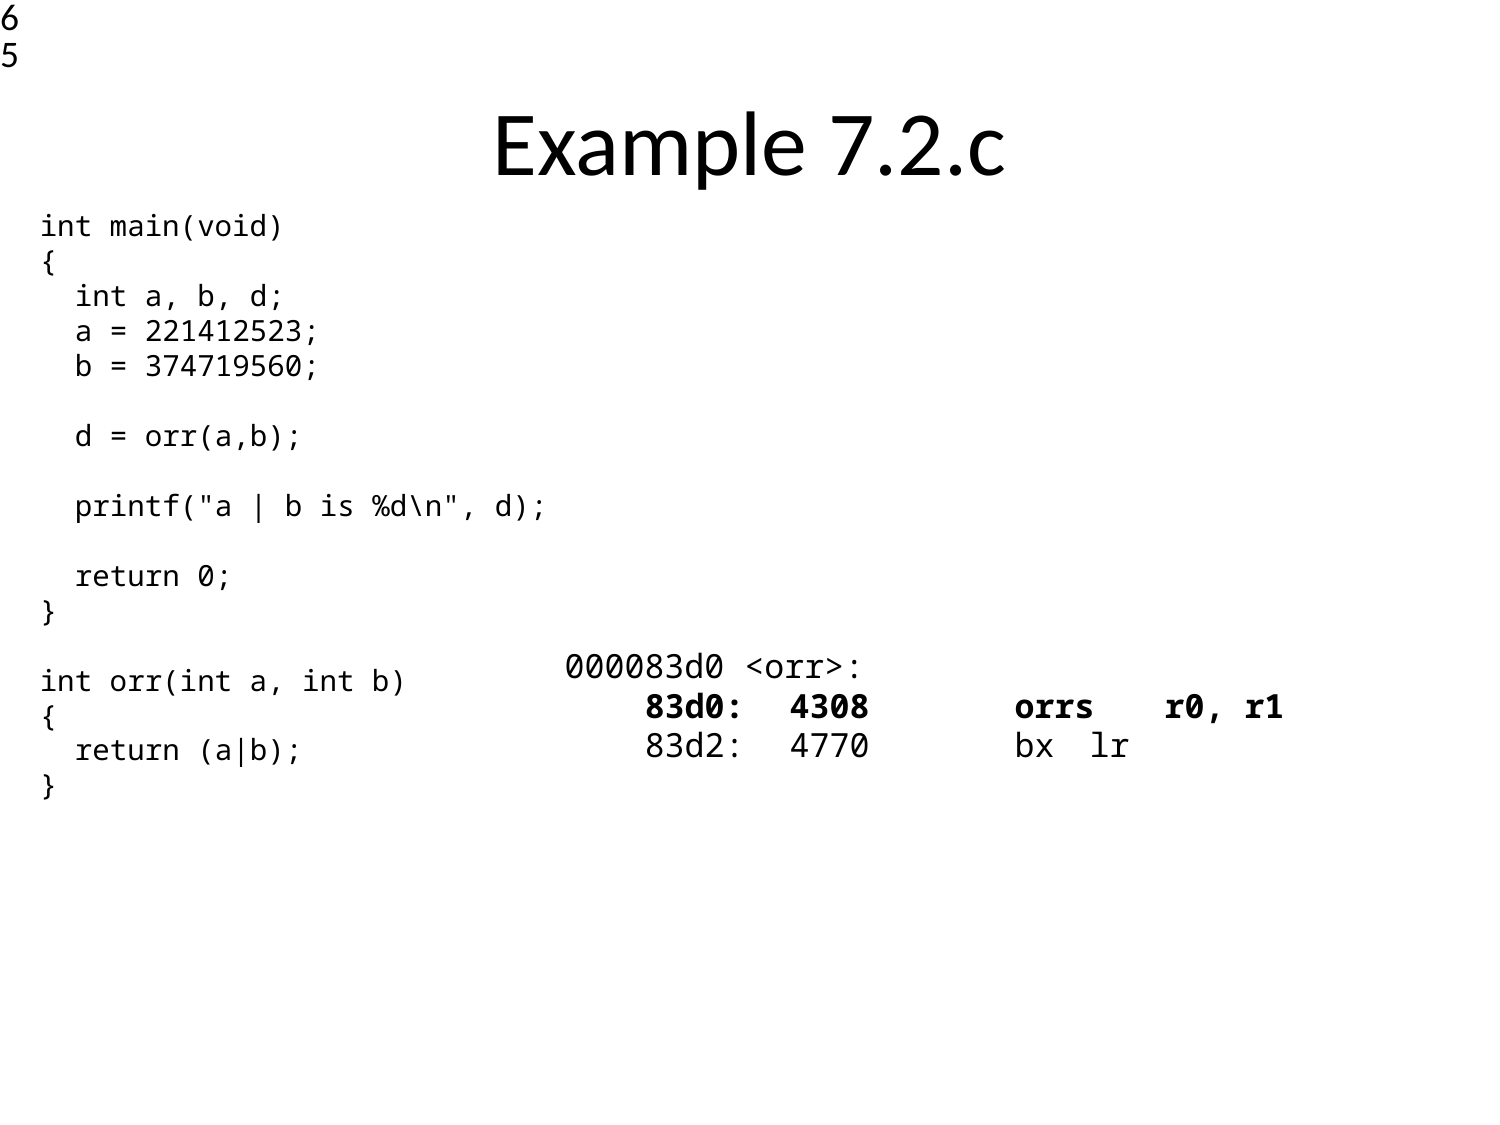

# Example 7.2.c
int main(void)
{
 int a, b, d;
 a = 221412523;
 b = 374719560;
 d = orr(a,b);
 printf("a | b is %d\n", d);
 return 0;
}
int orr(int a, int b)
{
 return (a|b);
}
000083d0 <orr>:
 83d0:	4308 	orrs	r0, r1
 83d2:	4770 	bx	lr